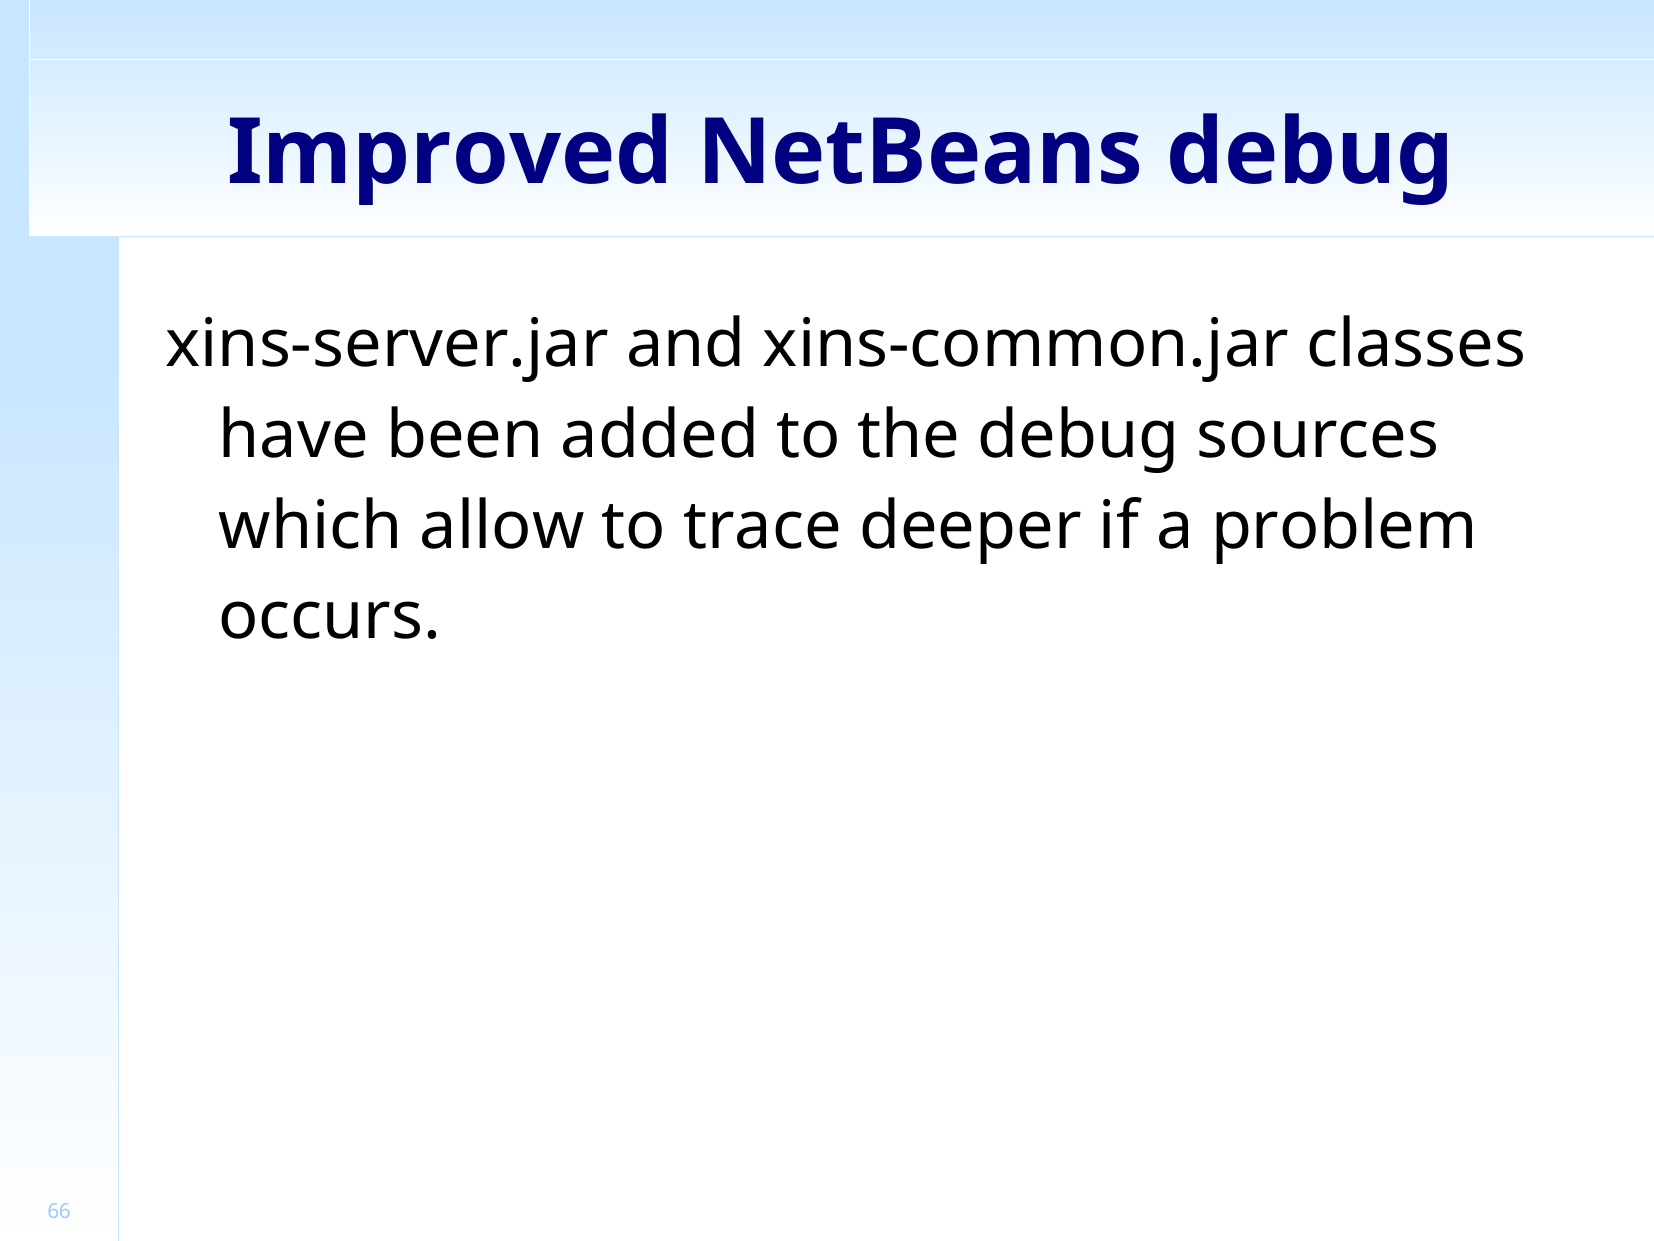

# Improved NetBeans debug
xins-server.jar and xins-common.jar classes have been added to the debug sources which allow to trace deeper if a problem occurs.